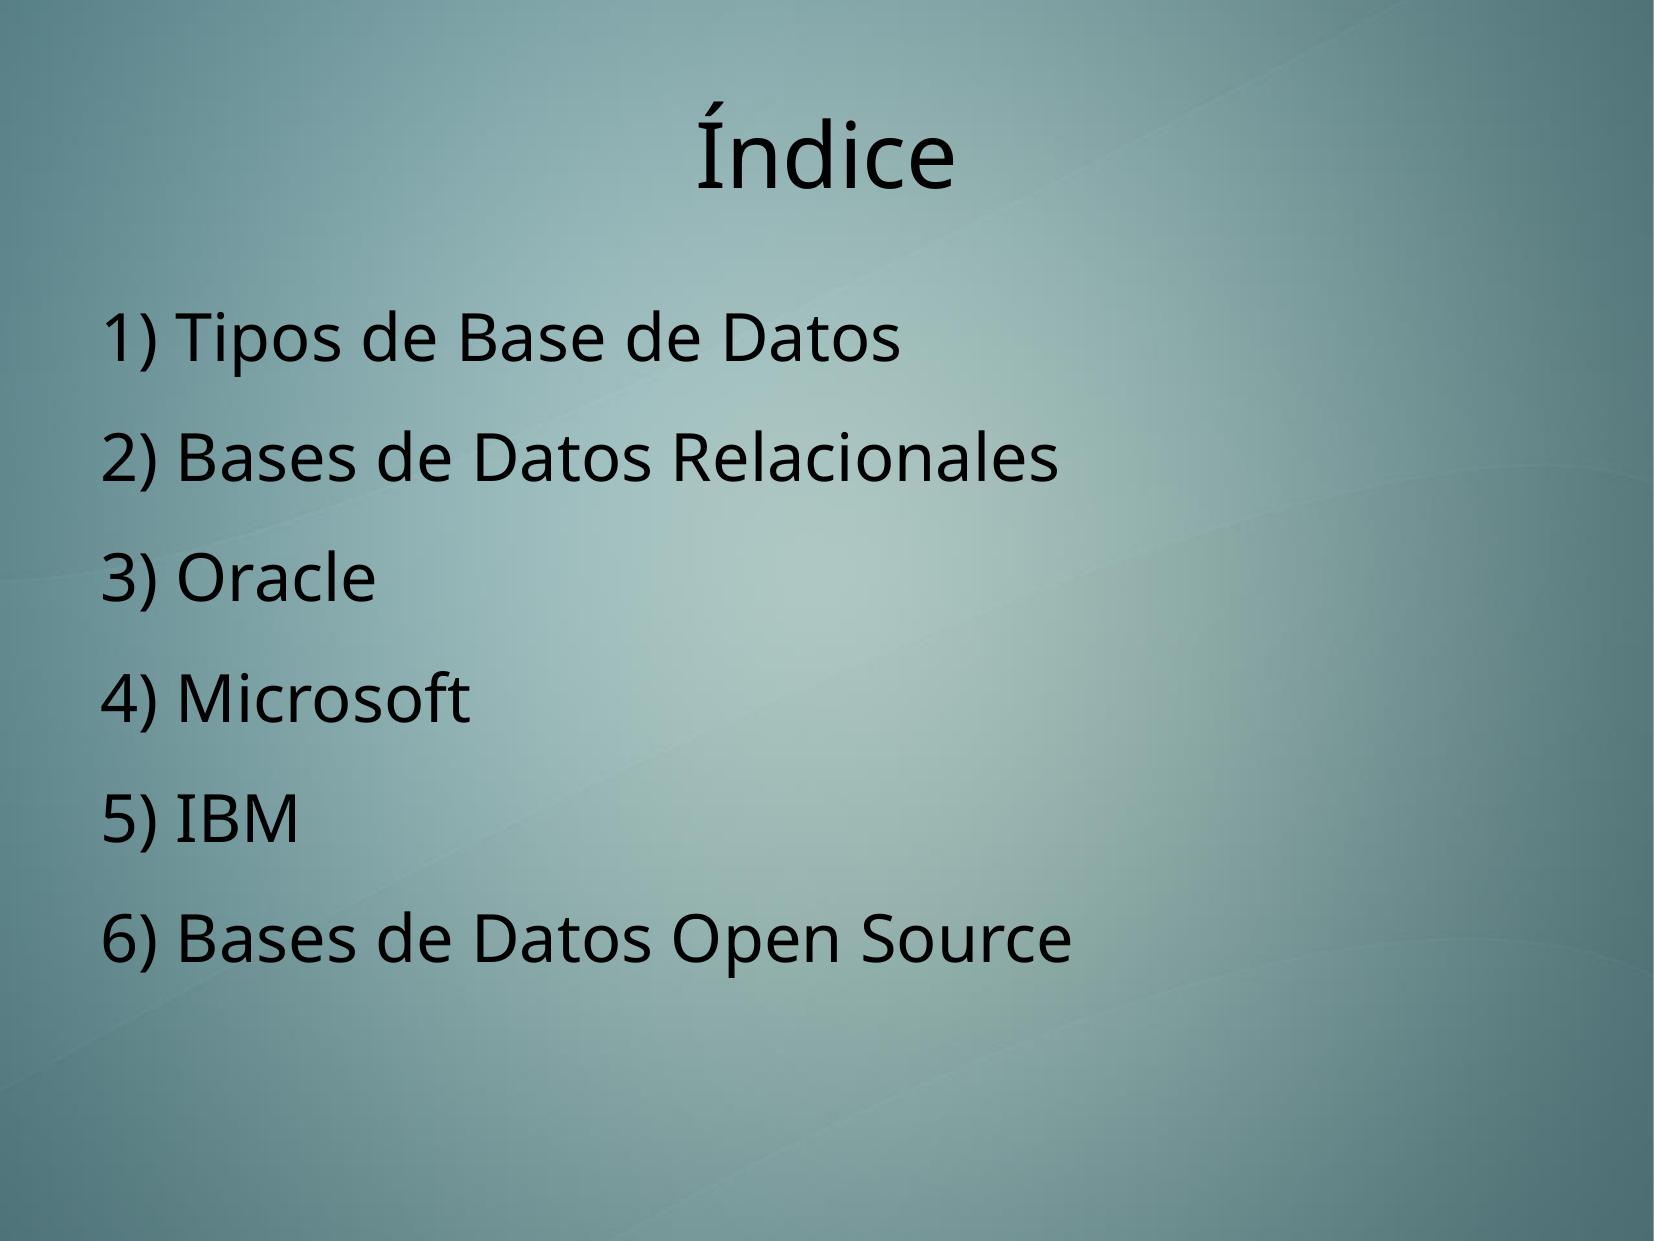

# Índice
 Tipos de Base de Datos
 Bases de Datos Relacionales
 Oracle
 Microsoft
 IBM
 Bases de Datos Open Source